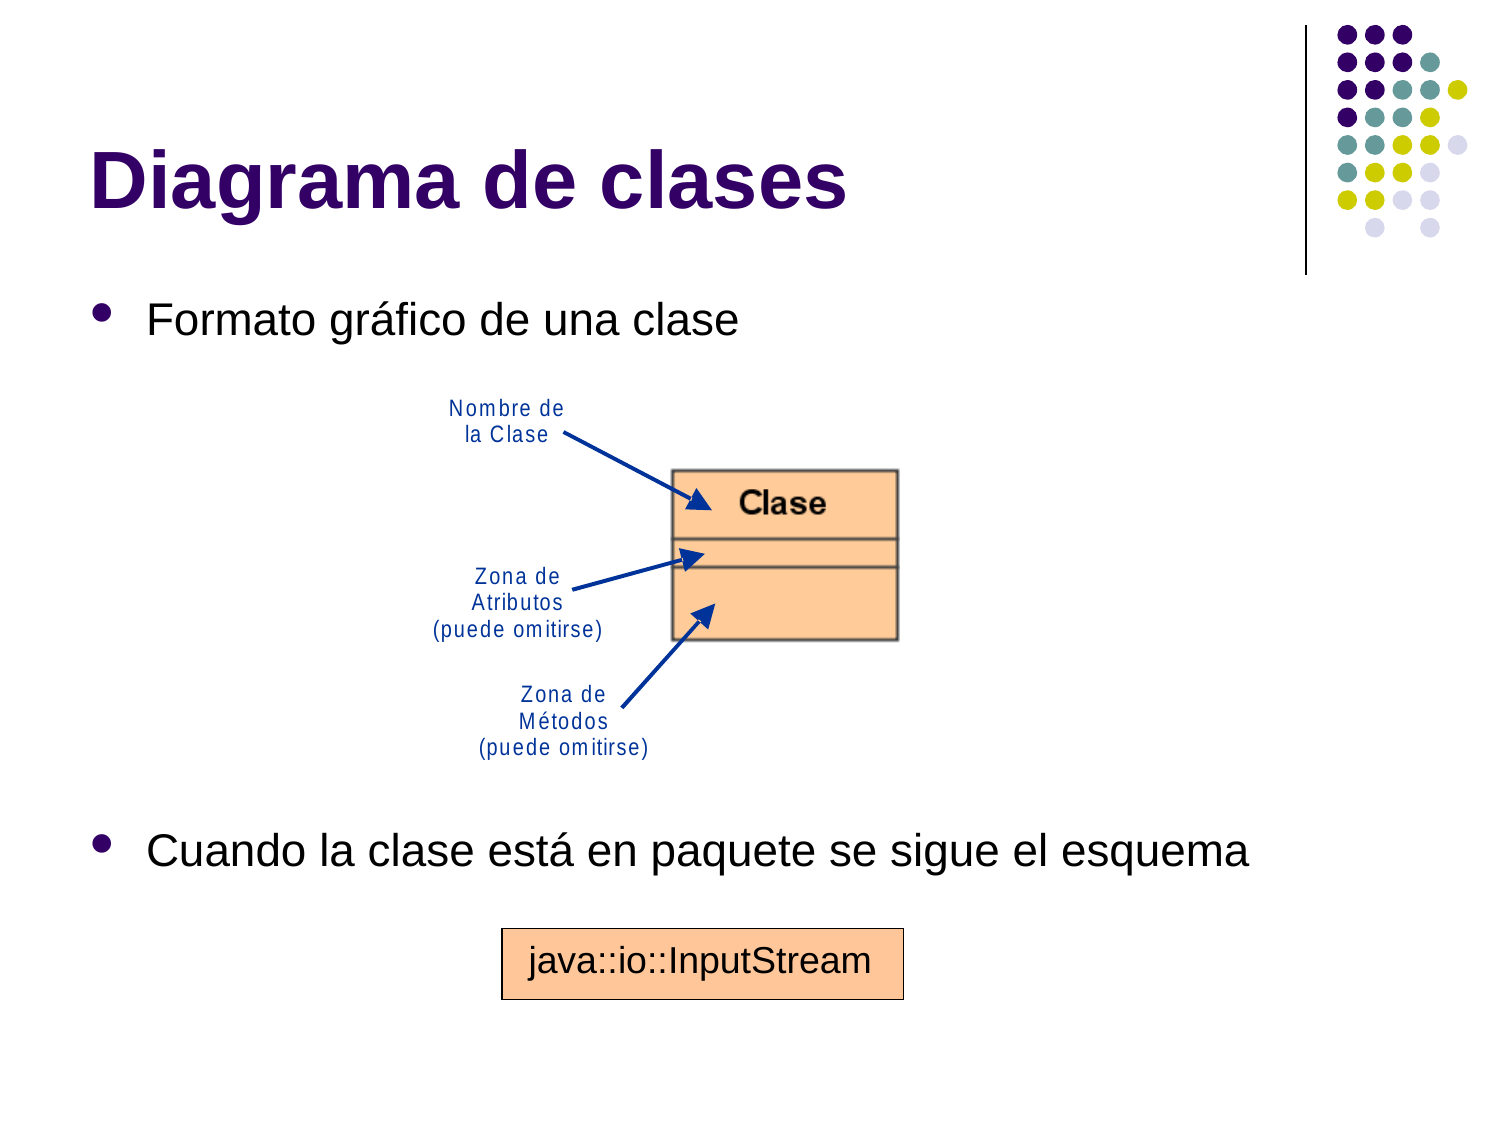

# Diagrama de clases
Formato gráfico de una clase
Cuando la clase está en paquete se sigue el esquema
java::io::InputStream